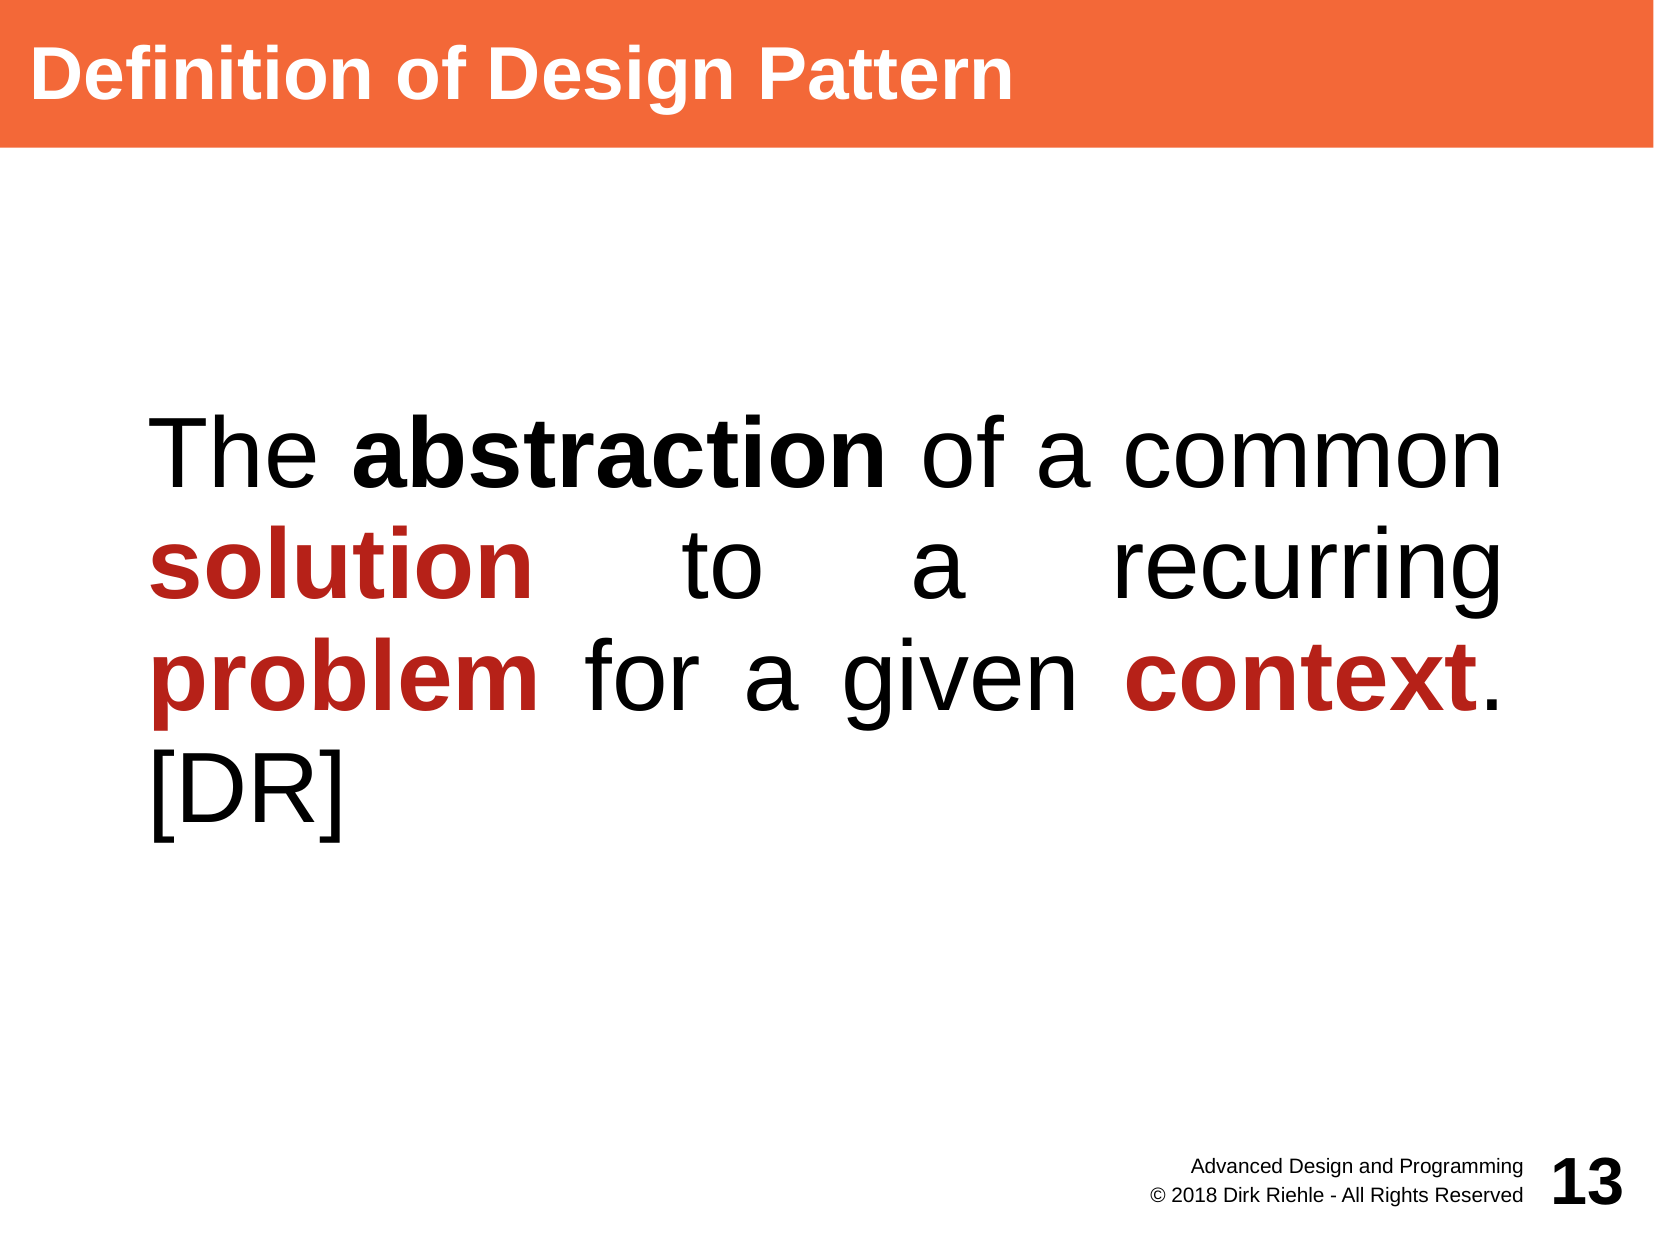

# Definition of Design Pattern
The abstraction of a common solution to a recurring problem for a given context.	[DR]
Advanced Design and Programming
13
© 2018 Dirk Riehle - All Rights Reserved